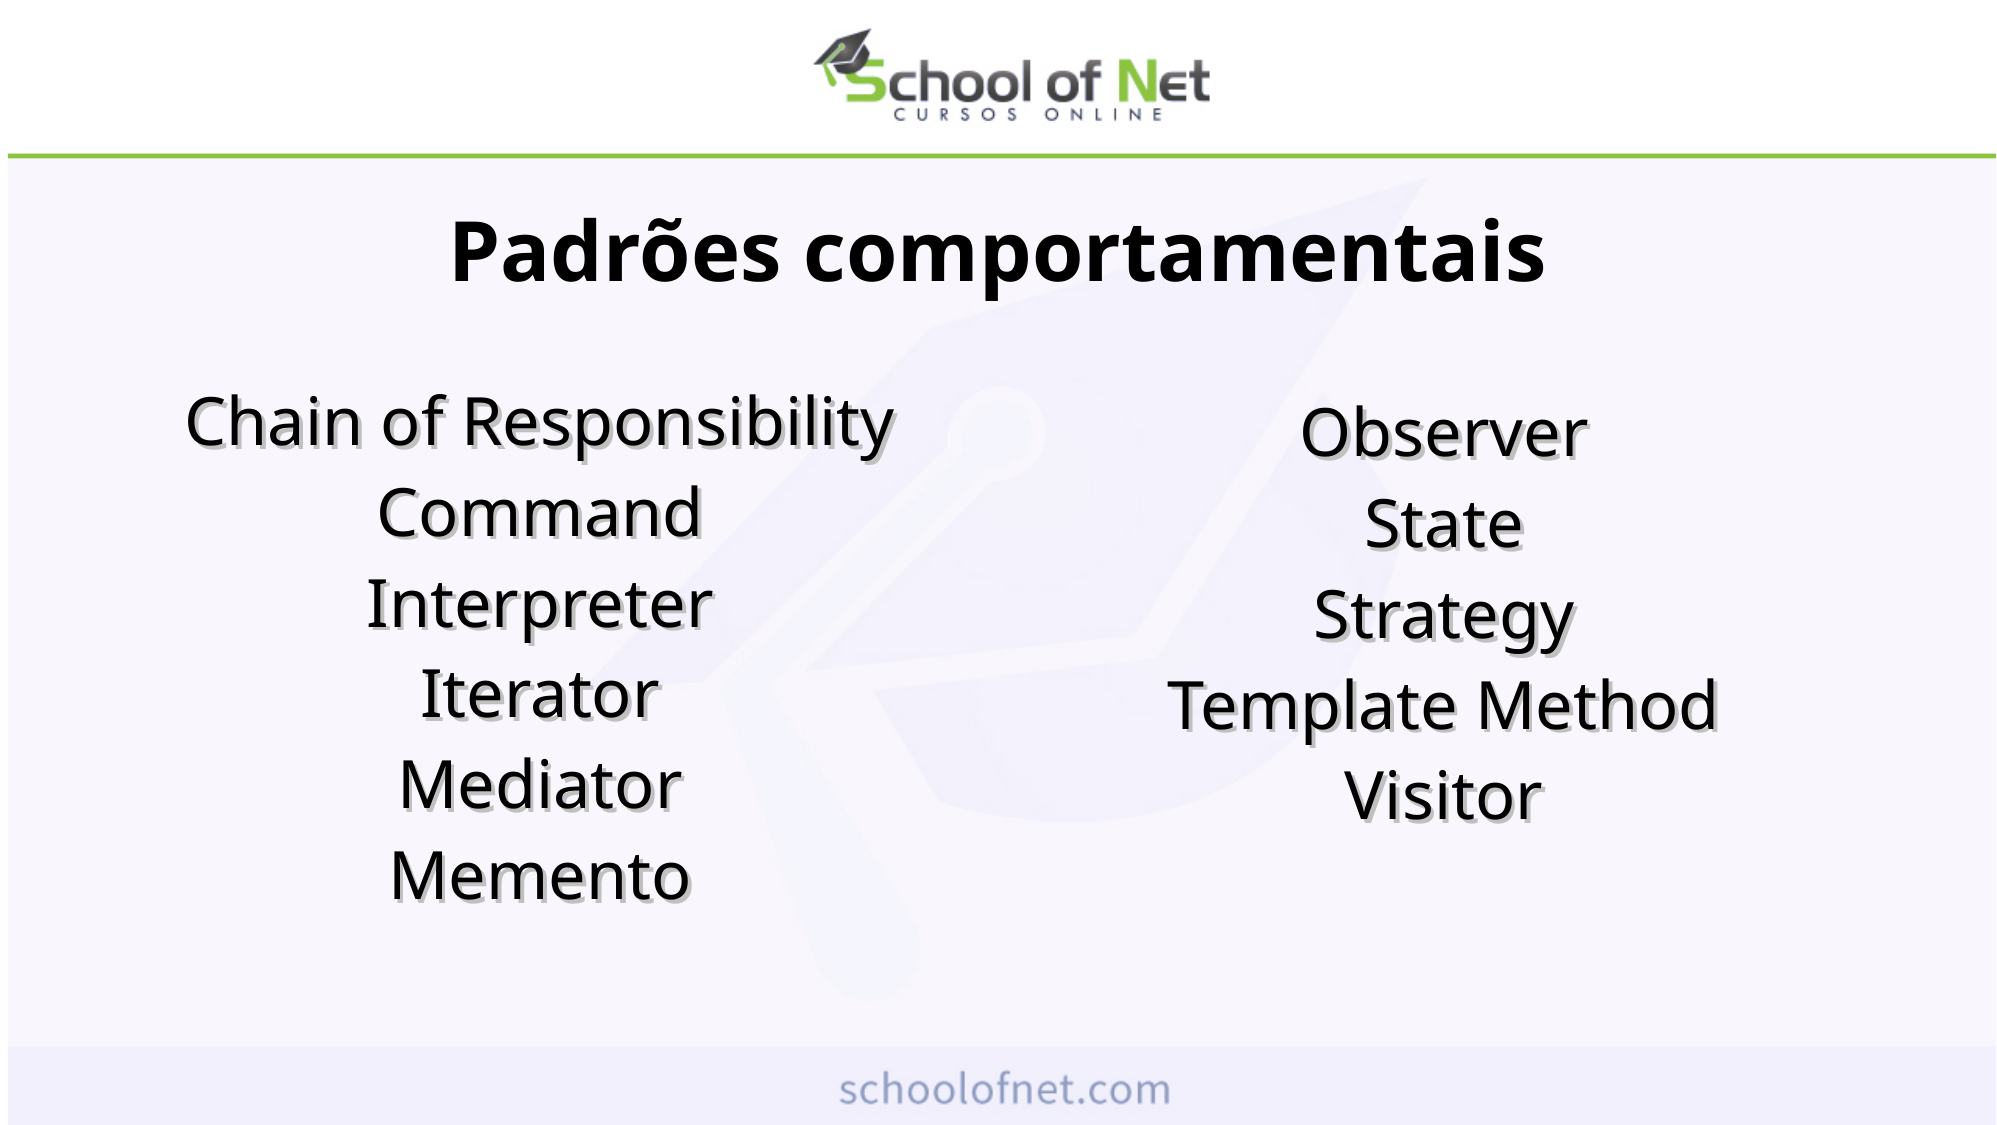

# Padrões comportamentais
Observer
State
Strategy
Template Method
Visitor
Chain of Responsibility
Command
Interpreter
Iterator
Mediator
Memento